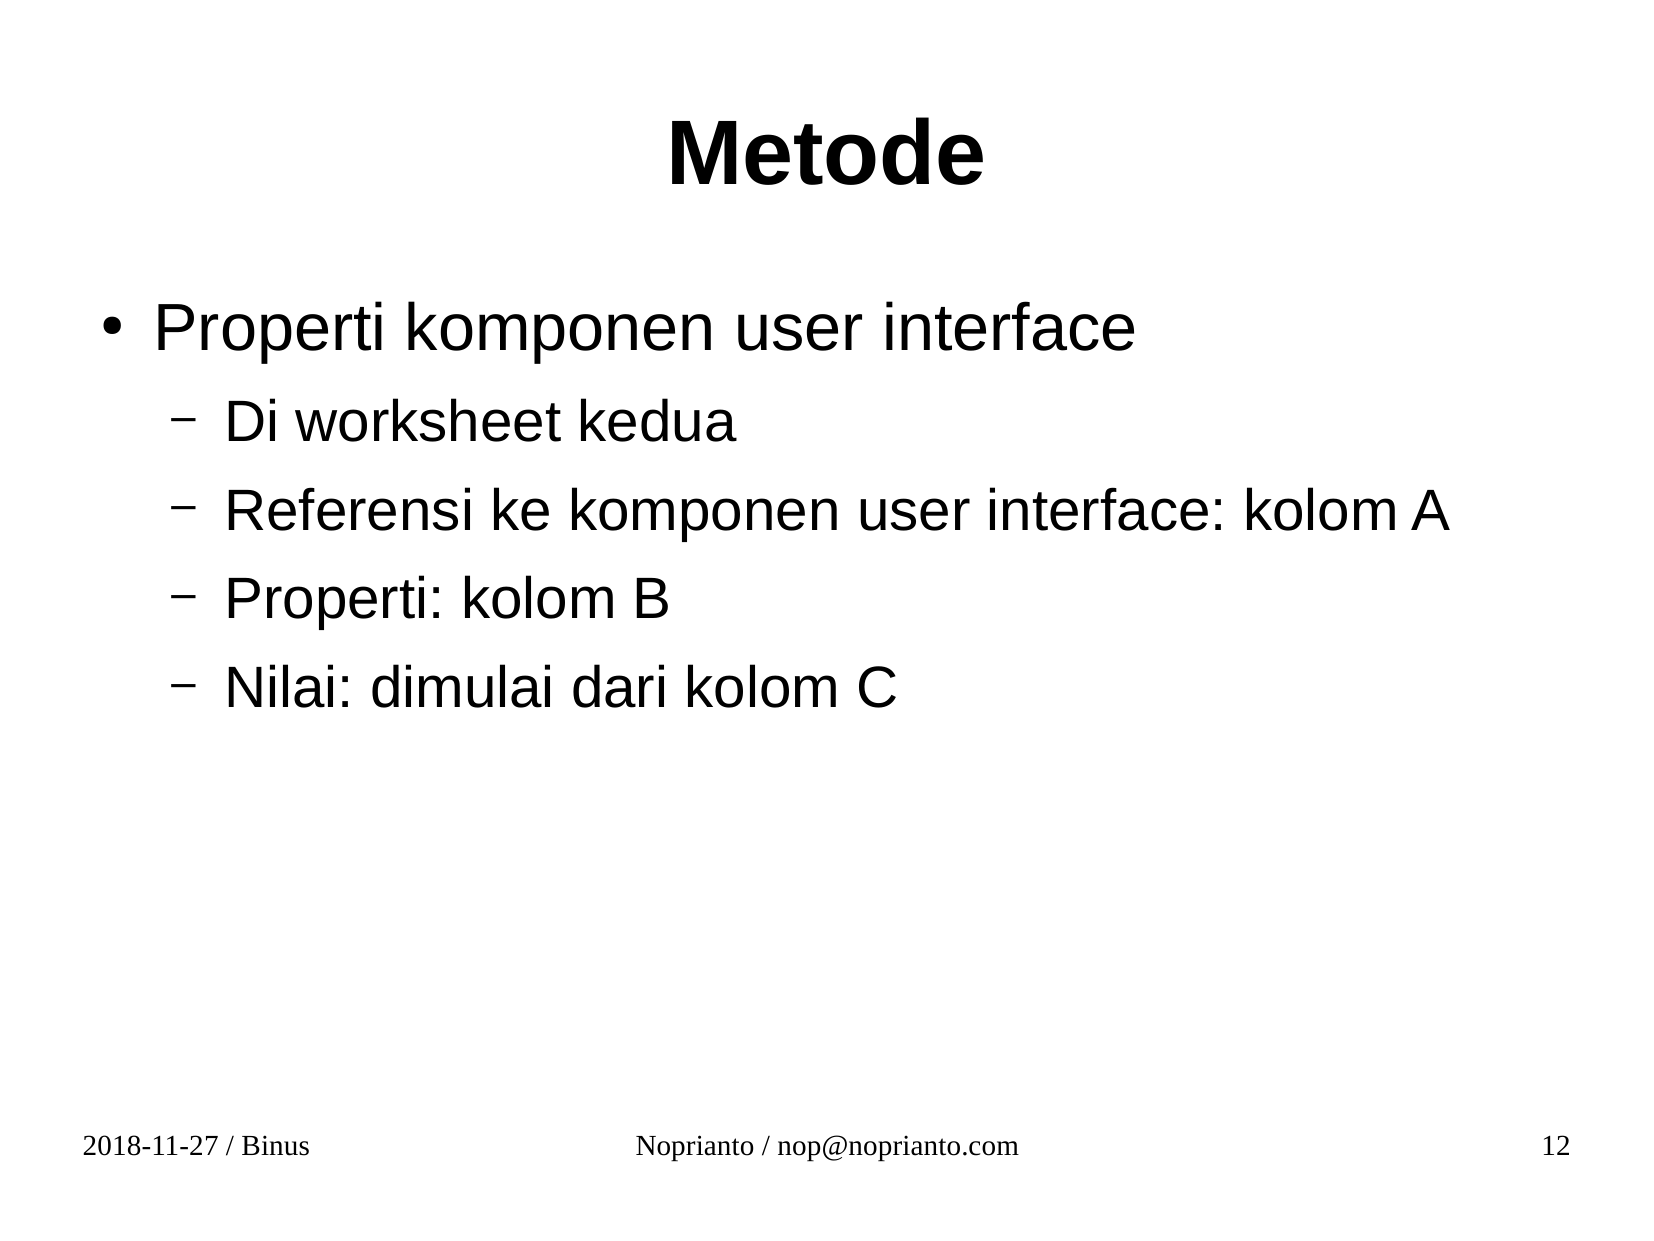

# Metode
Properti komponen user interface
Di worksheet kedua
Referensi ke komponen user interface: kolom A
Properti: kolom B
Nilai: dimulai dari kolom C
2018-11-27 / Binus
Noprianto / nop@noprianto.com
12